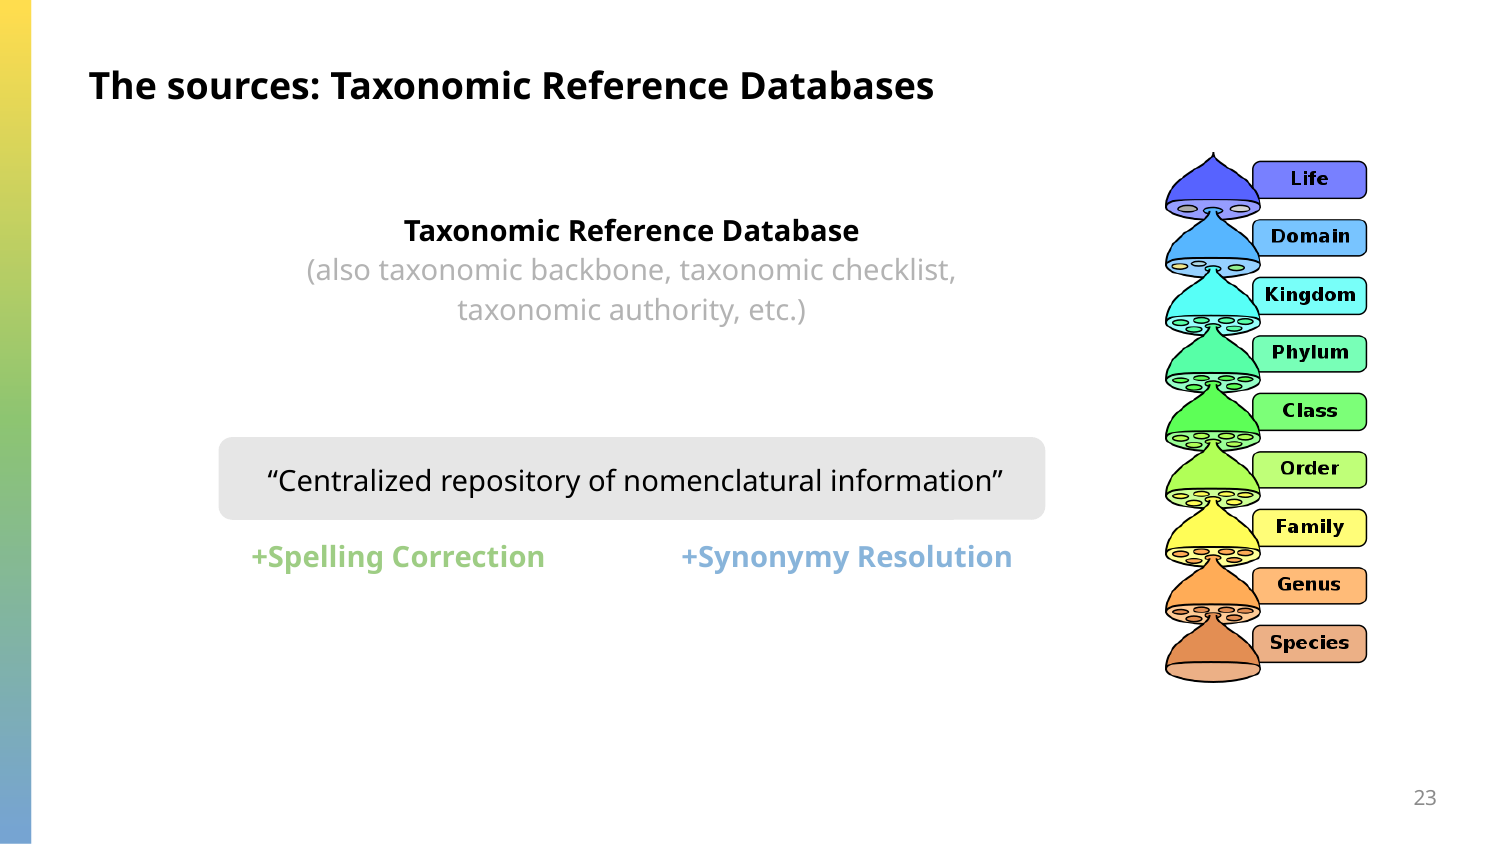

# The sources: Taxonomic Reference Databases
Taxonomic Reference Database
(also taxonomic backbone, taxonomic checklist, taxonomic authority, etc.)
 “Centralized repository of nomenclatural information”
+Spelling Correction
+Synonymy Resolution
23